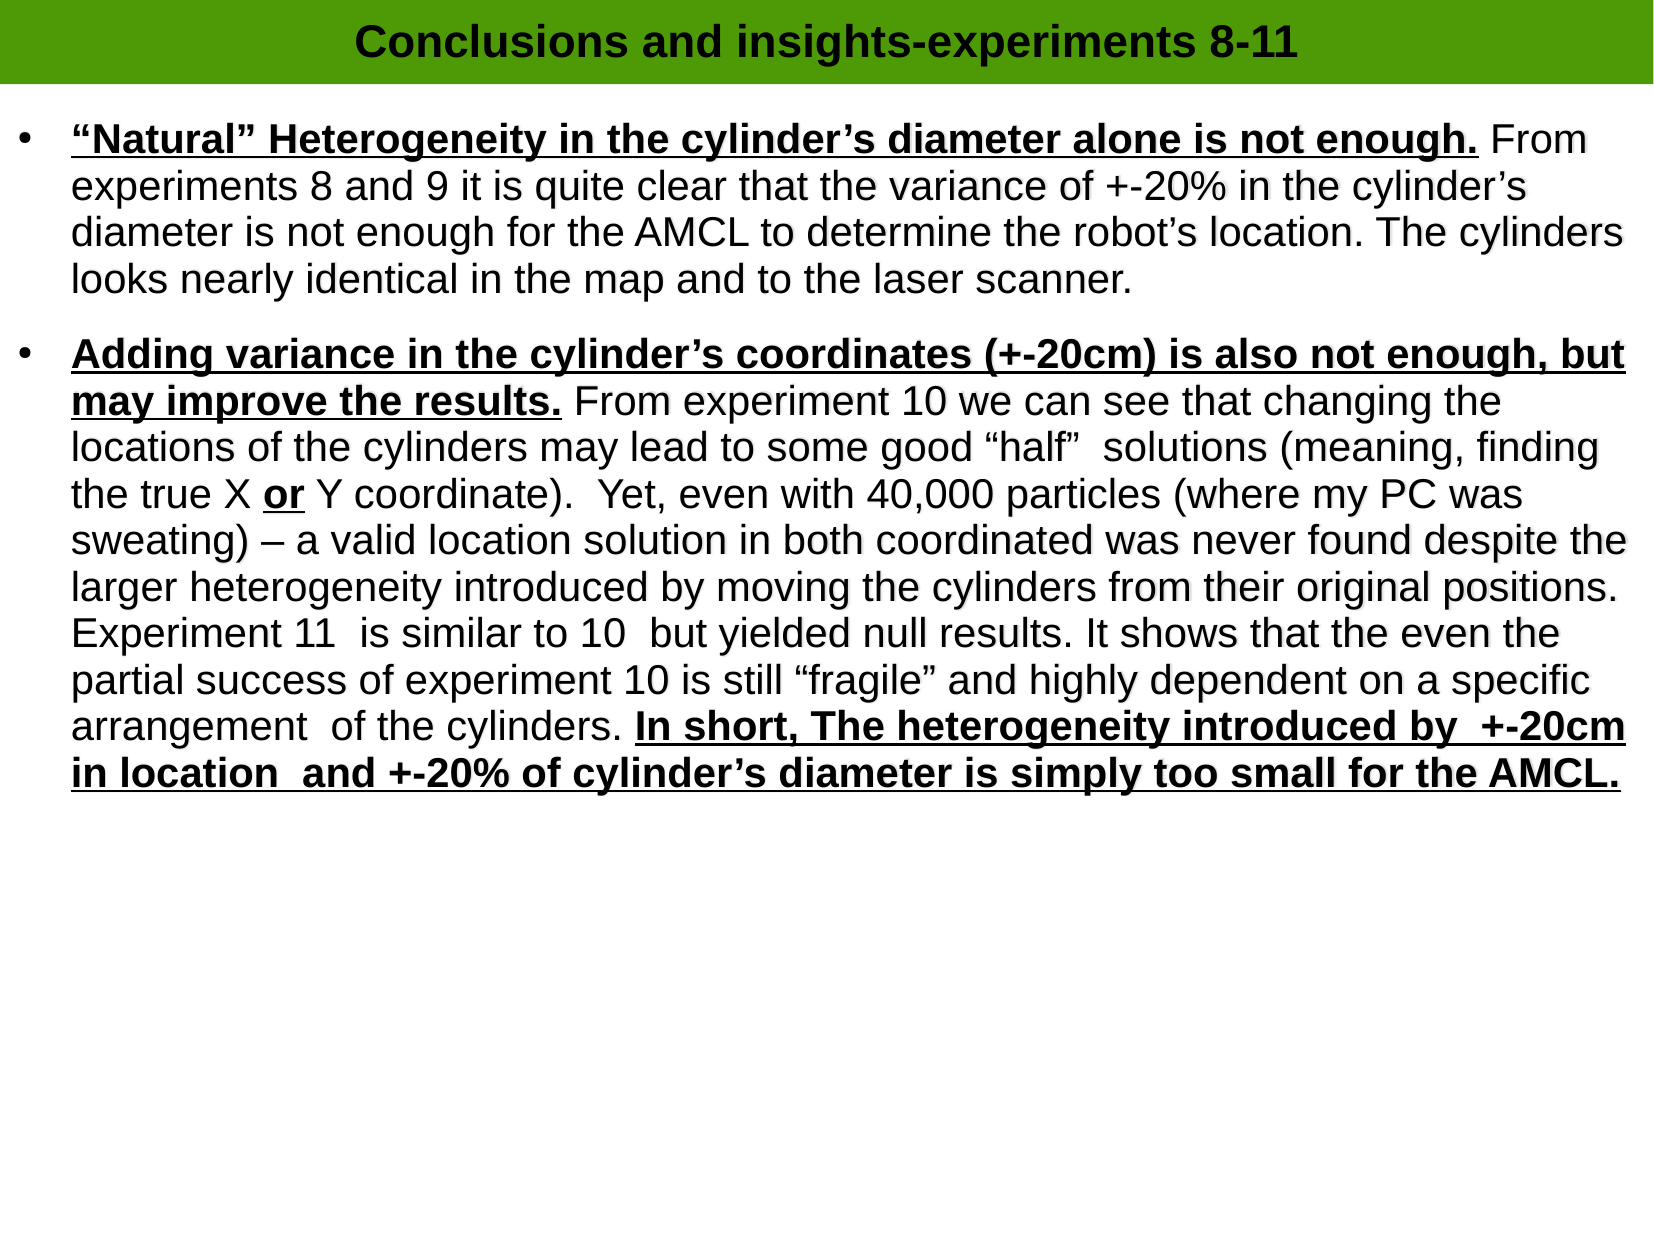

# Conclusions and insights-experiments 8-11
“Natural” Heterogeneity in the cylinder’s diameter alone is not enough. From experiments 8 and 9 it is quite clear that the variance of +-20% in the cylinder’s diameter is not enough for the AMCL to determine the robot’s location. The cylinders looks nearly identical in the map and to the laser scanner.
Adding variance in the cylinder’s coordinates (+-20cm) is also not enough, but may improve the results. From experiment 10 we can see that changing the locations of the cylinders may lead to some good “half” solutions (meaning, finding the true X or Y coordinate). Yet, even with 40,000 particles (where my PC was sweating) – a valid location solution in both coordinated was never found despite the larger heterogeneity introduced by moving the cylinders from their original positions. Experiment 11 is similar to 10 but yielded null results. It shows that the even the partial success of experiment 10 is still “fragile” and highly dependent on a specific arrangement of the cylinders. In short, The heterogeneity introduced by +-20cm in location and +-20% of cylinder’s diameter is simply too small for the AMCL.